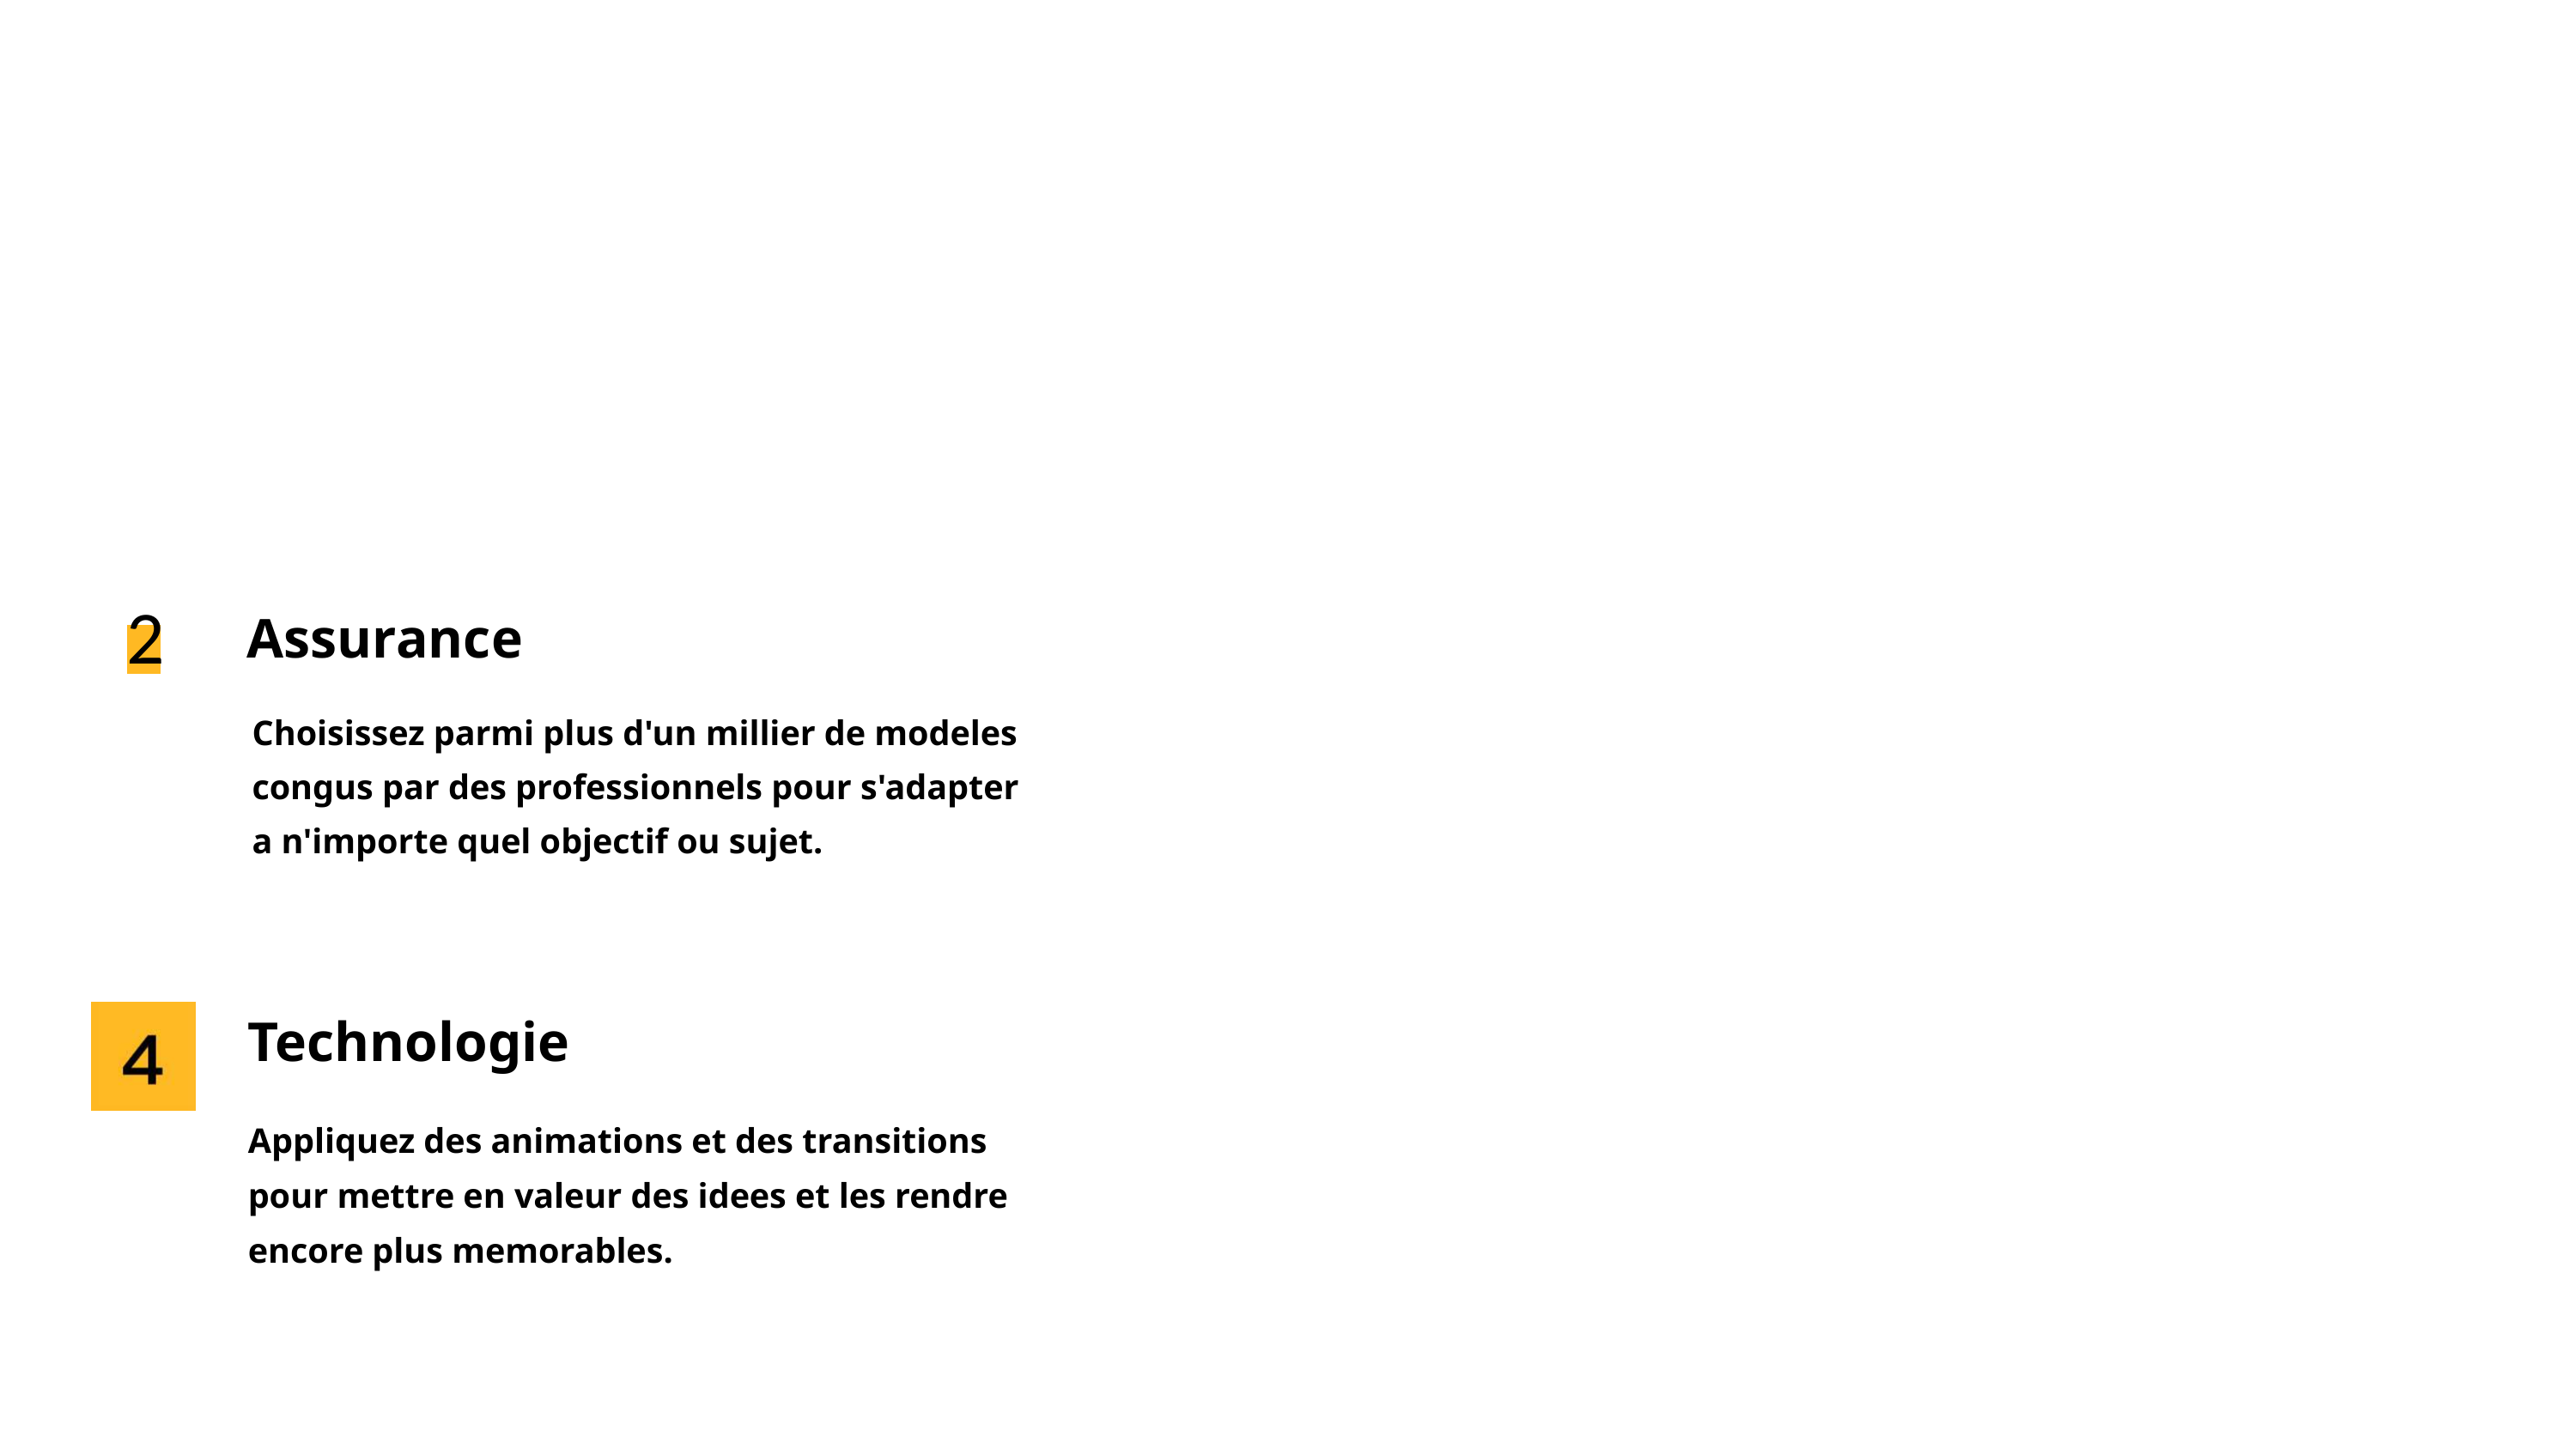

Assurance
2
Choisissez parmi plus d'un millier de modeles congus par des professionnels pour s'adapter a n'importe quel objectif ou sujet.
Technologie
Appliquez des animations et des transitions pour mettre en valeur des idees et les rendre encore plus memorables.